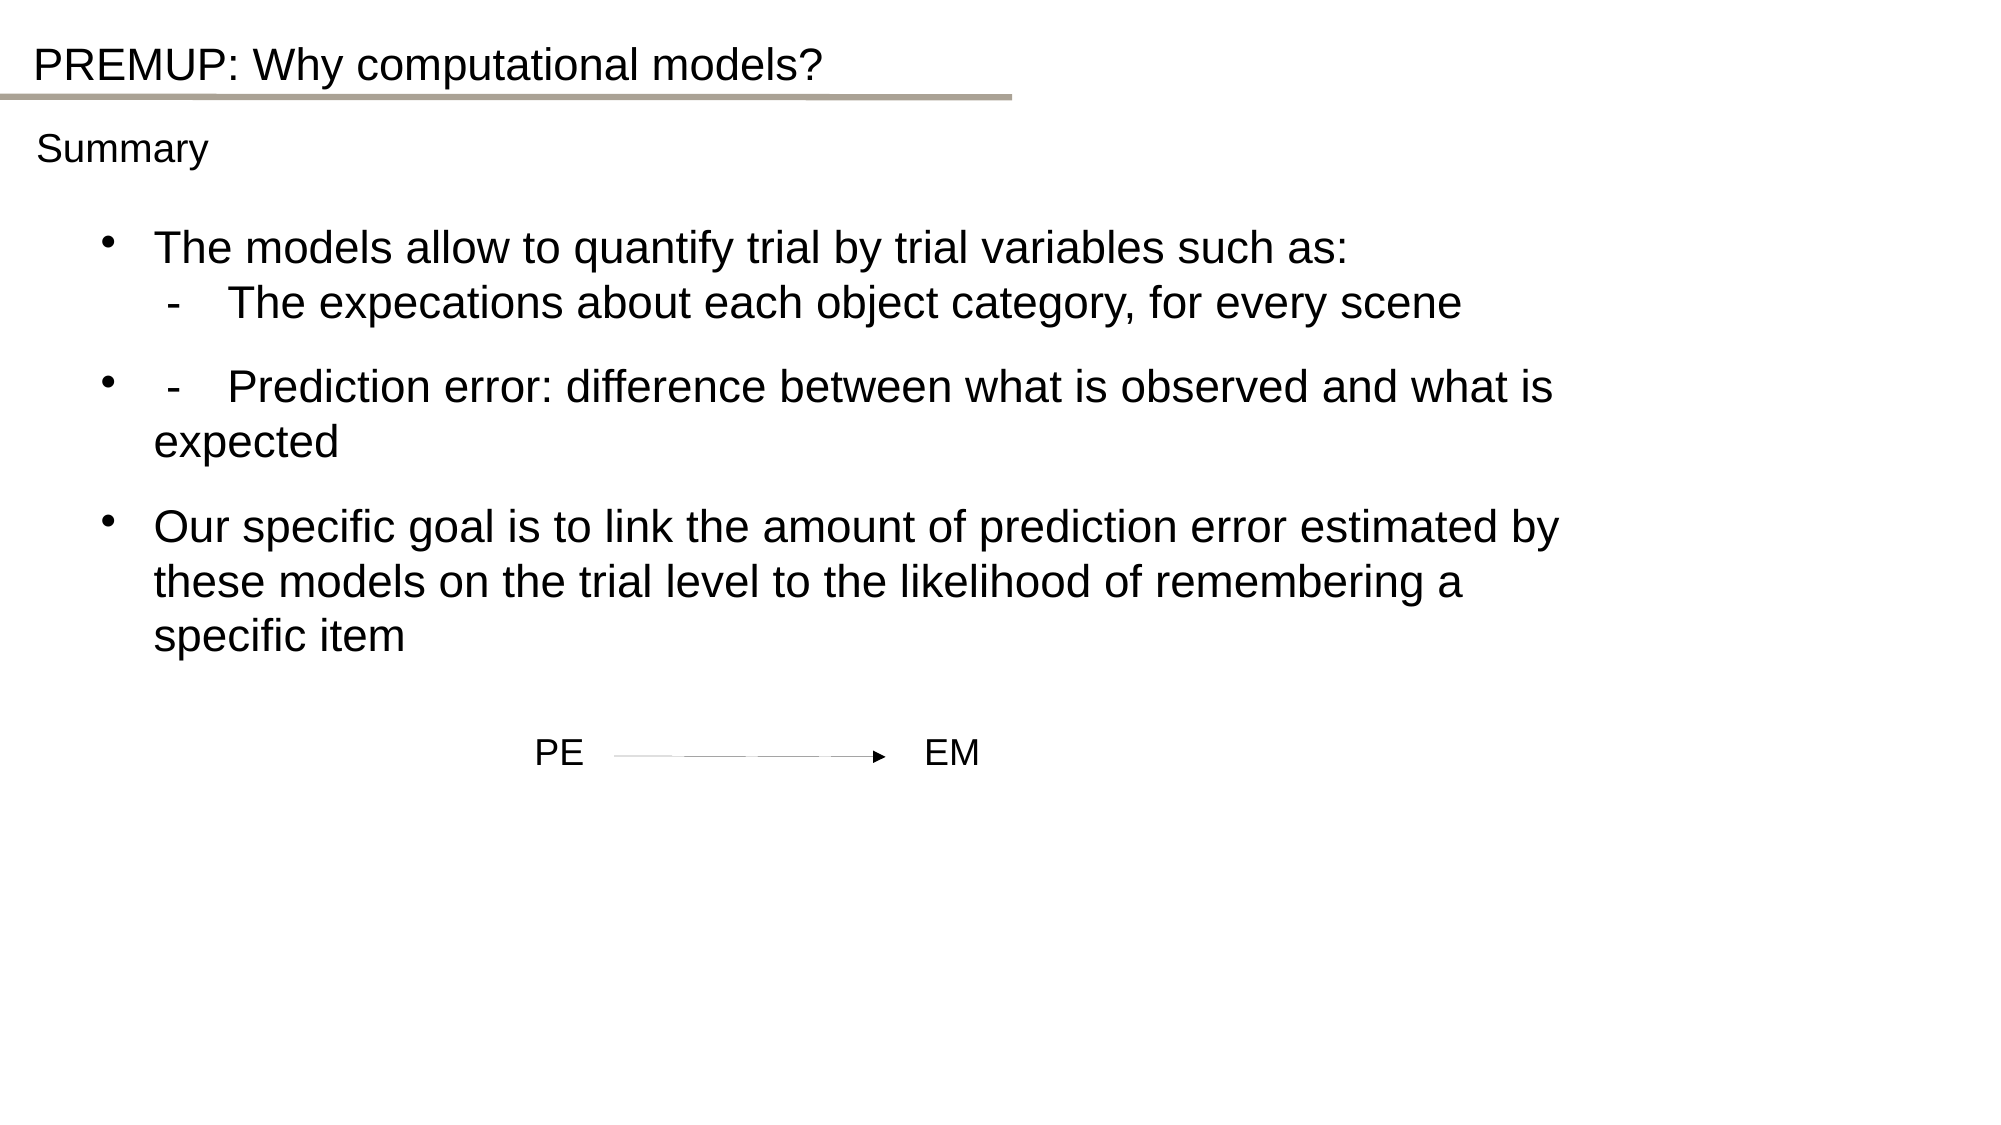

PREMUP: Why computational models?
Summary
The models allow to quantify trial by trial variables such as:
 -	The expecations about each object category, for every scene
 -	Prediction error: difference between what is observed and what is expected
Our specific goal is to link the amount of prediction error estimated by these models on the trial level to the likelihood of remembering a specific item
PE
EM